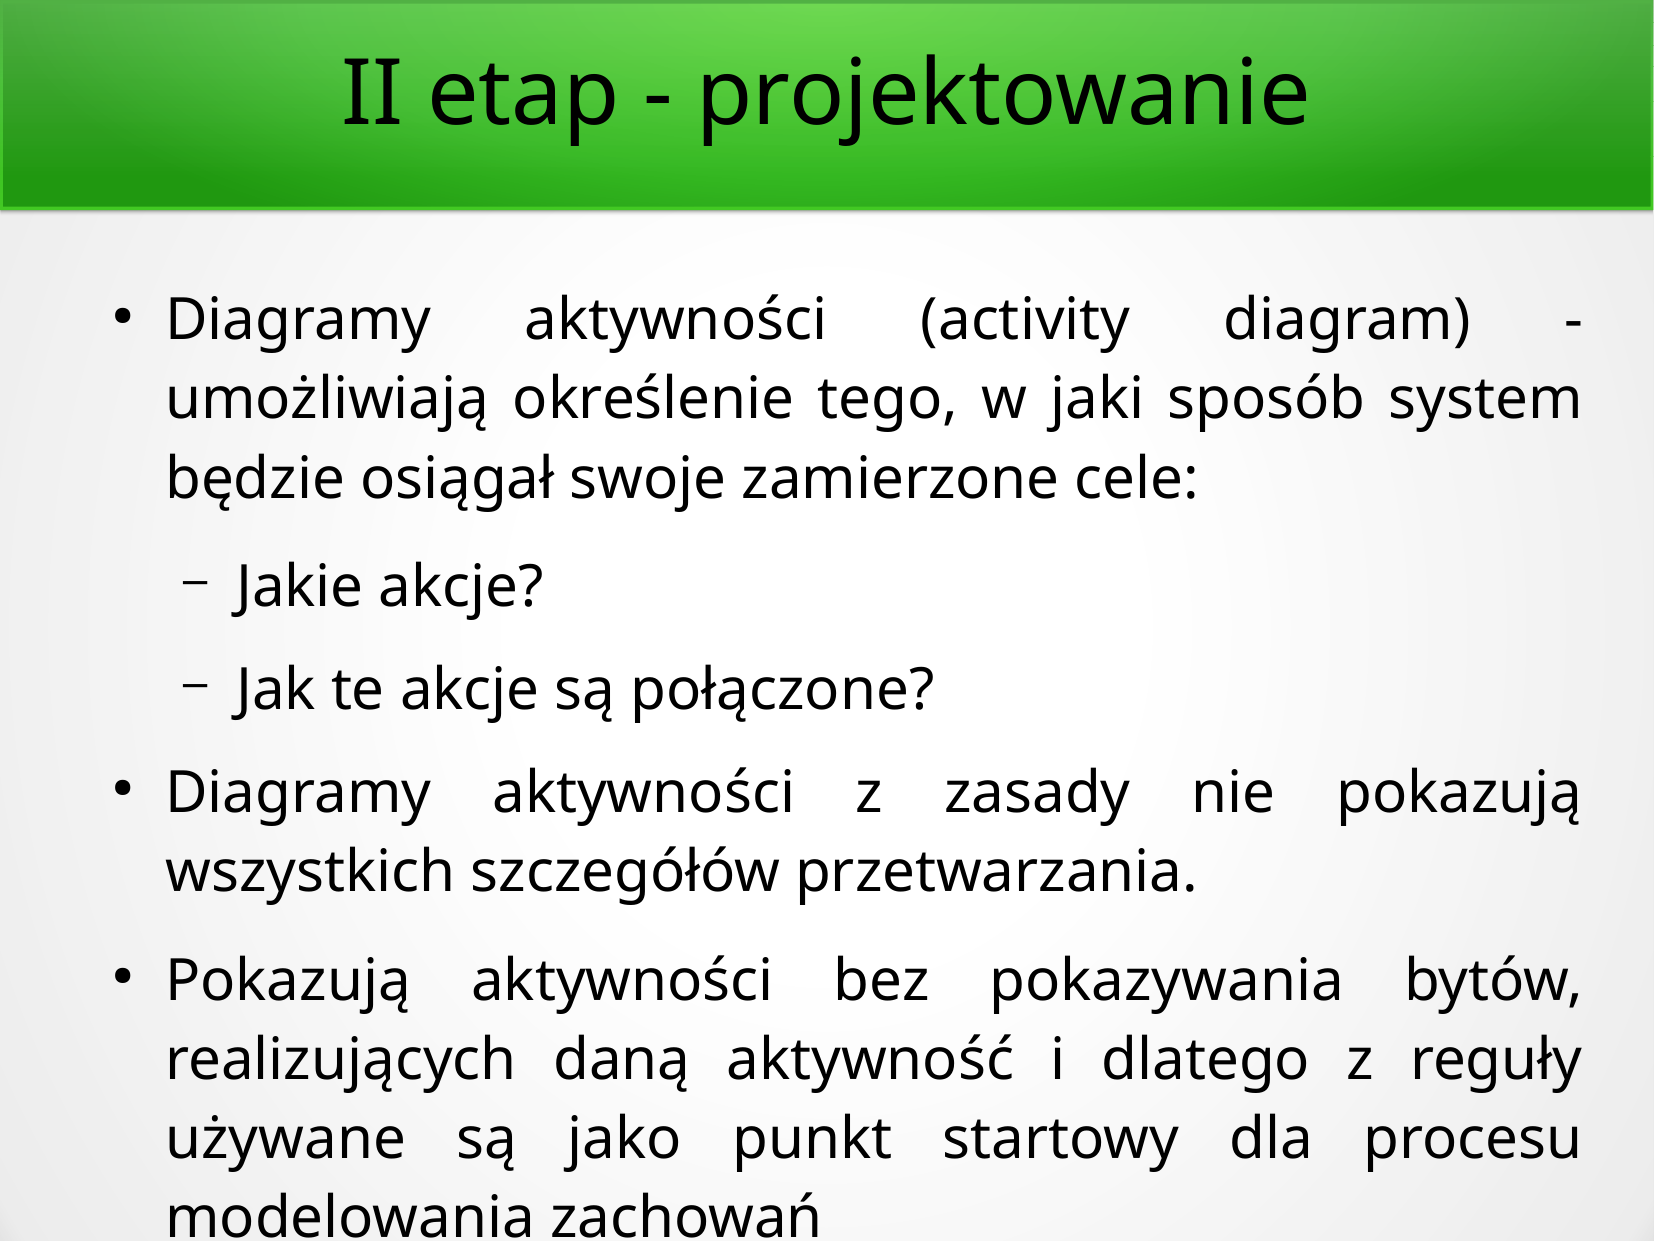

# II etap - projektowanie
Diagramy aktywności (activity diagram) - umożliwiają określenie tego, w jaki sposób system będzie osiągał swoje zamierzone cele:
Jakie akcje?
Jak te akcje są połączone?
Diagramy aktywności z zasady nie pokazują wszystkich szczegółów przetwarzania.
Pokazują aktywności bez pokazywania bytów, realizujących daną aktywność i dlatego z reguły używane są jako punkt startowy dla procesu modelowania zachowań